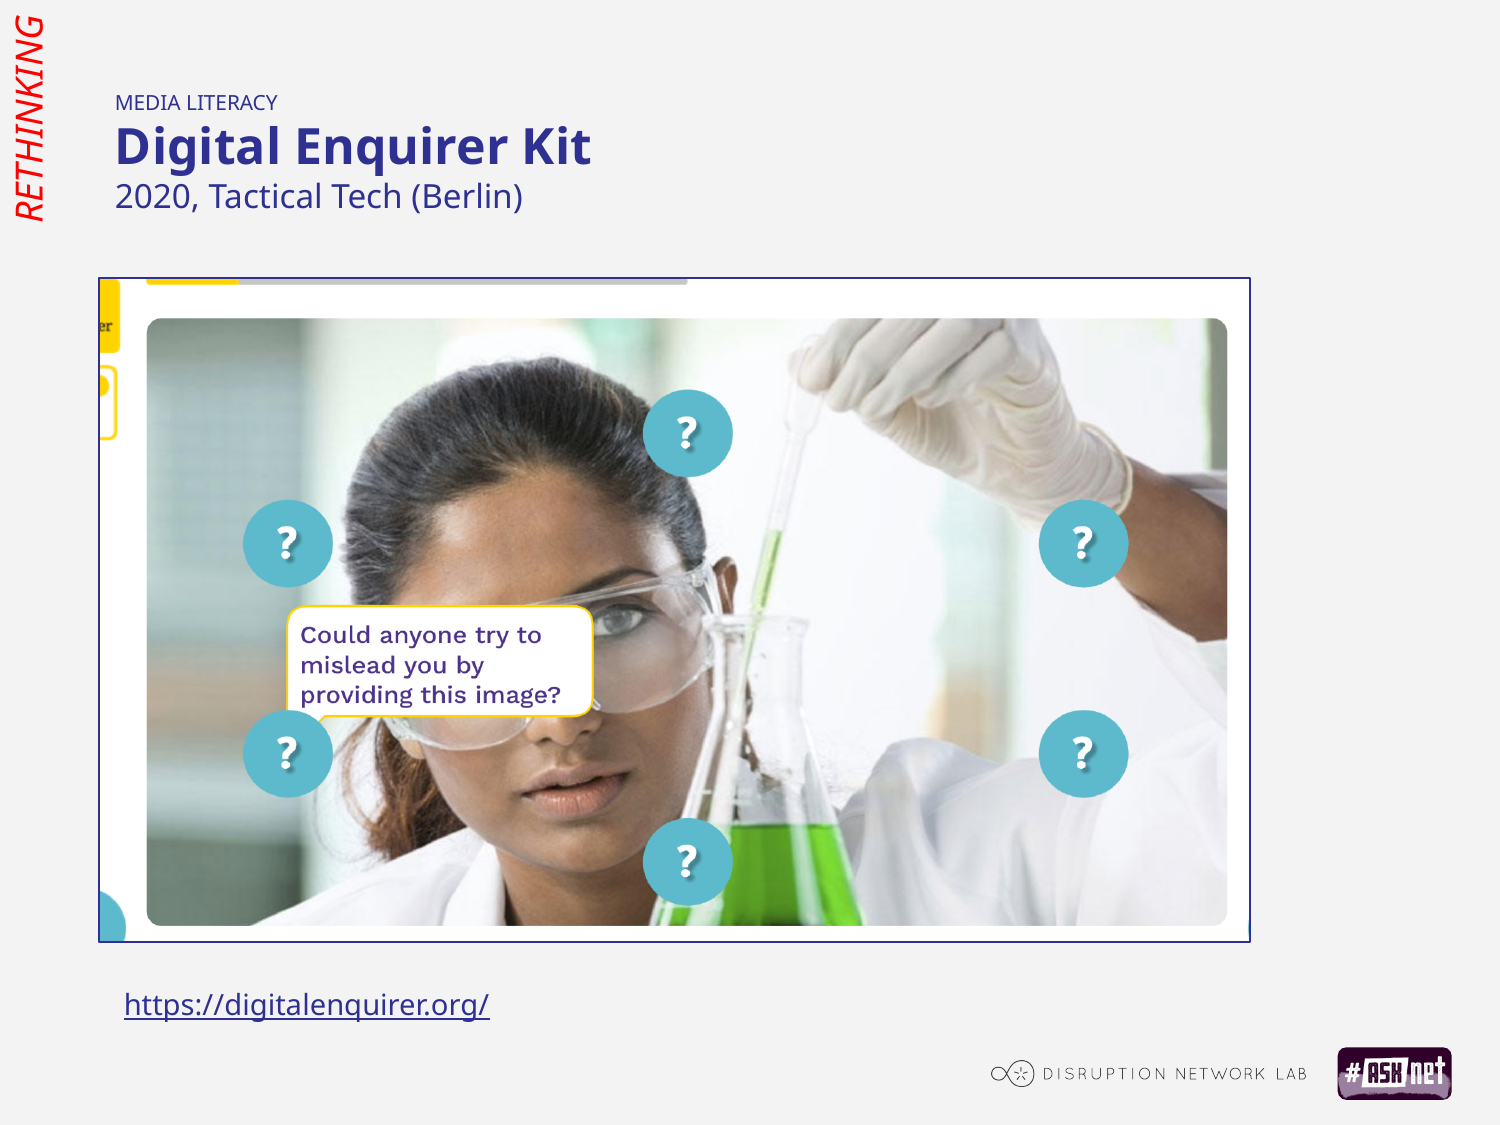

MEDIA LITERACY
Digital Enquirer Kit
2020, Tactical Tech (Berlin)
RETHINKING
https://digitalenquirer.org/